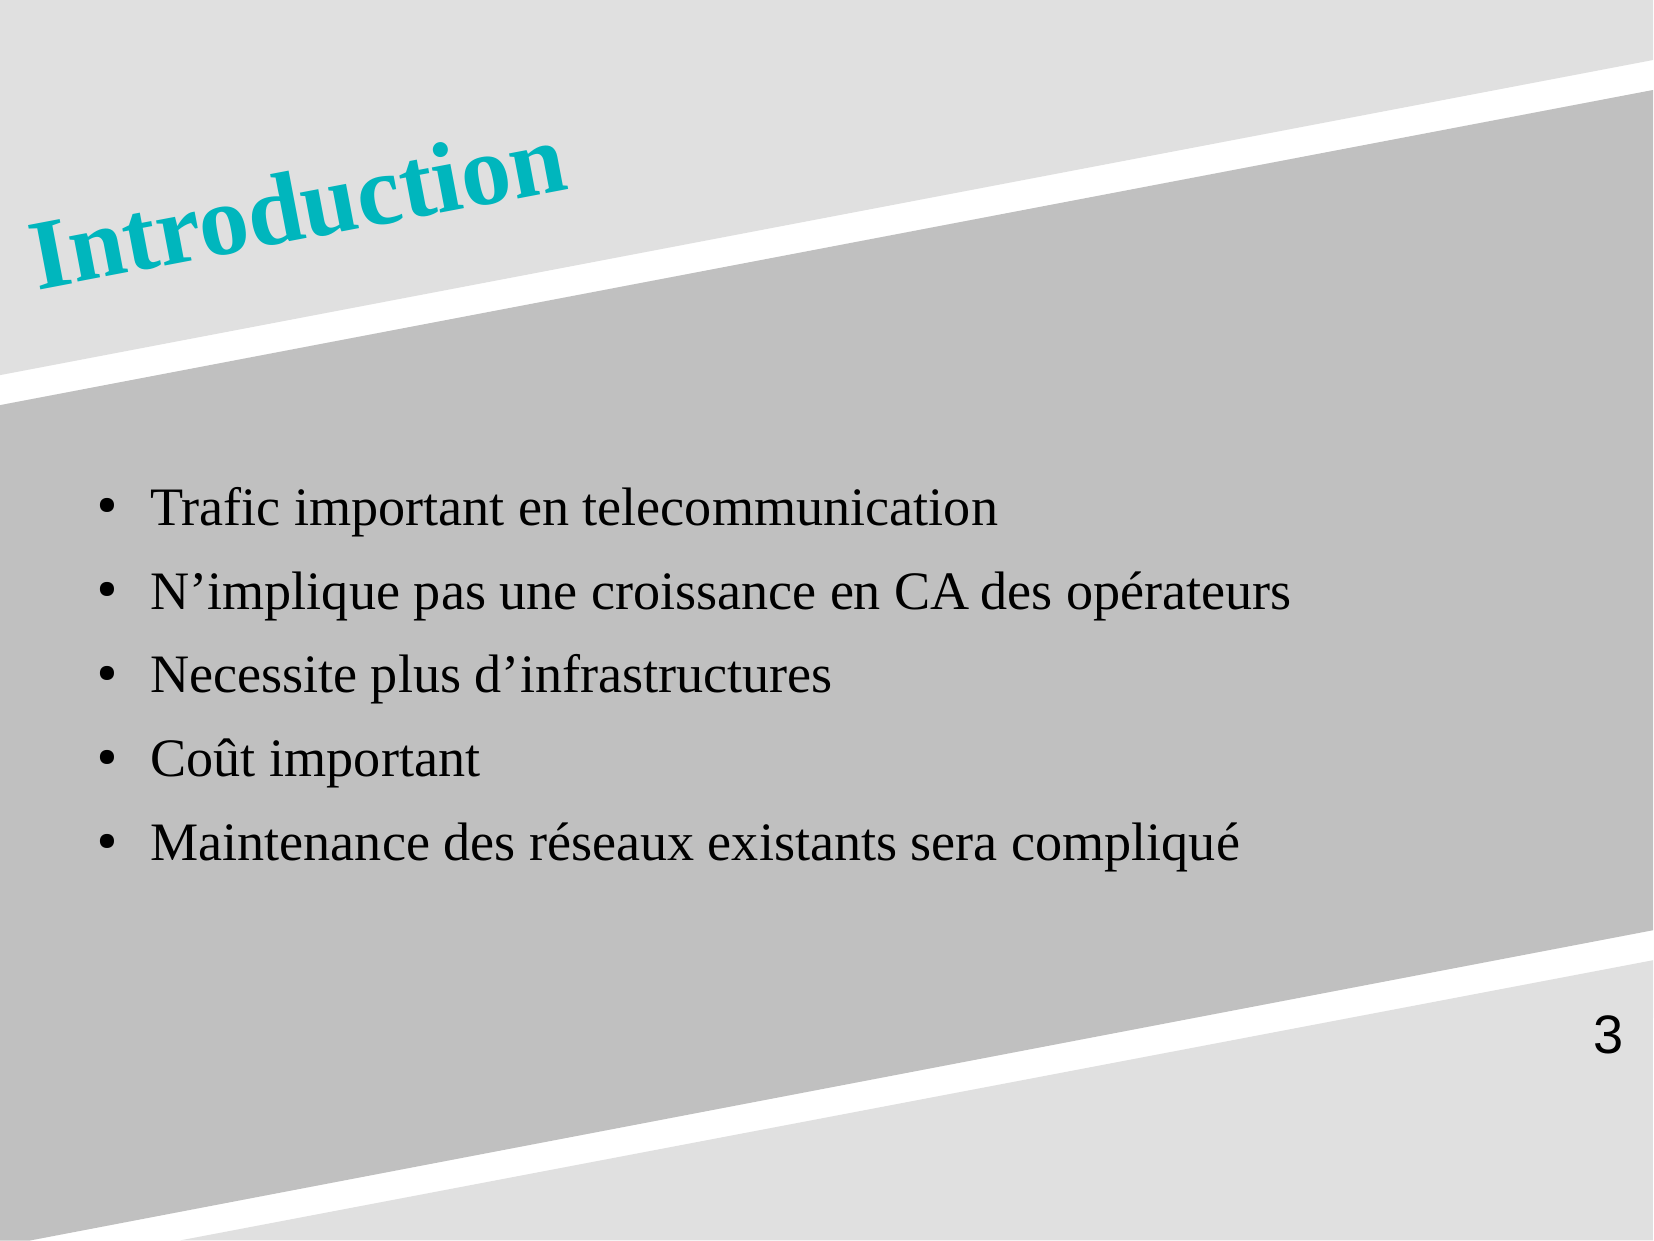

# Introduction
Trafic important en telecommunication
N’implique pas une croissance en CA des opérateurs
Necessite plus d’infrastructures
Coût important
Maintenance des réseaux existants sera compliqué
3